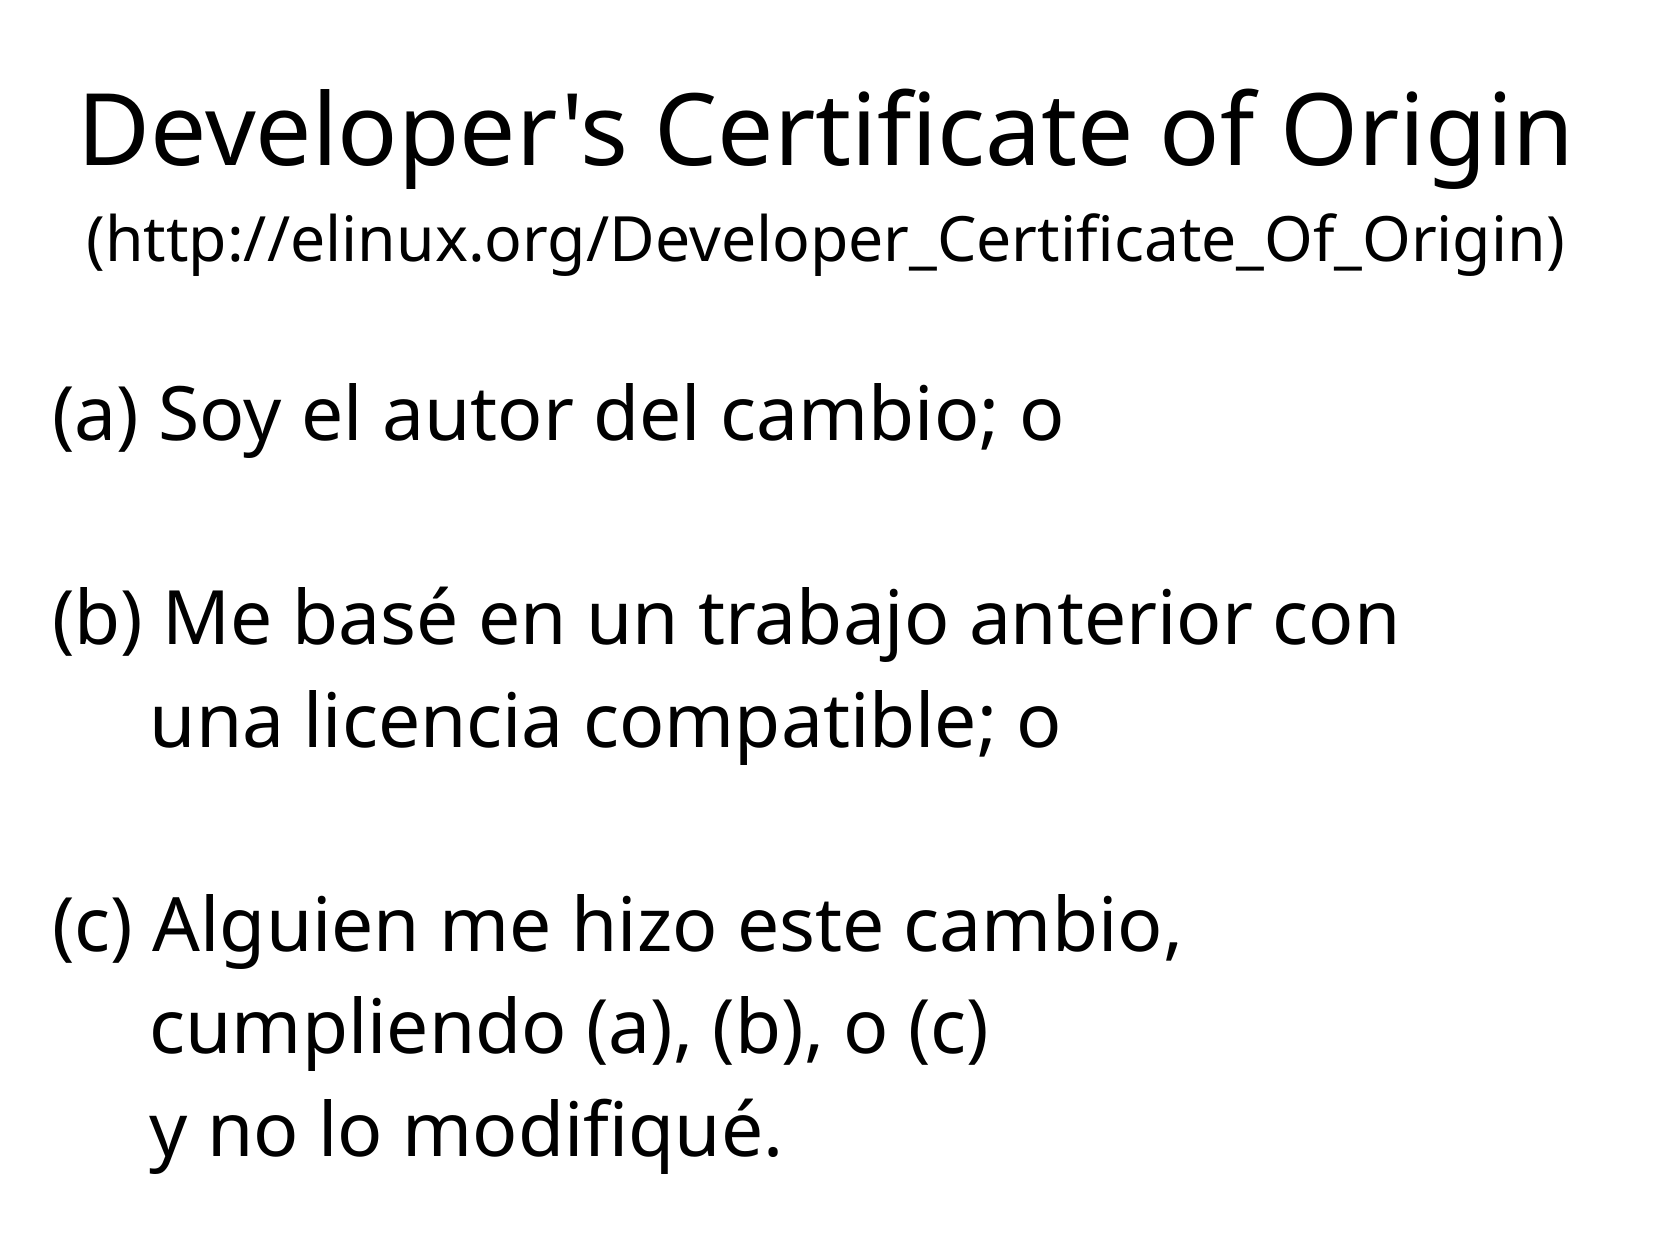

Developer's Certificate of Origin
(http://elinux.org/Developer_Certificate_Of_Origin)
(a) Soy el autor del cambio; o
(b) Me basé en un trabajo anterior con
 una licencia compatible; o
(c) Alguien me hizo este cambio,
 cumpliendo (a), (b), o (c)
 y no lo modifiqué.
(d) Esta contribución es pública